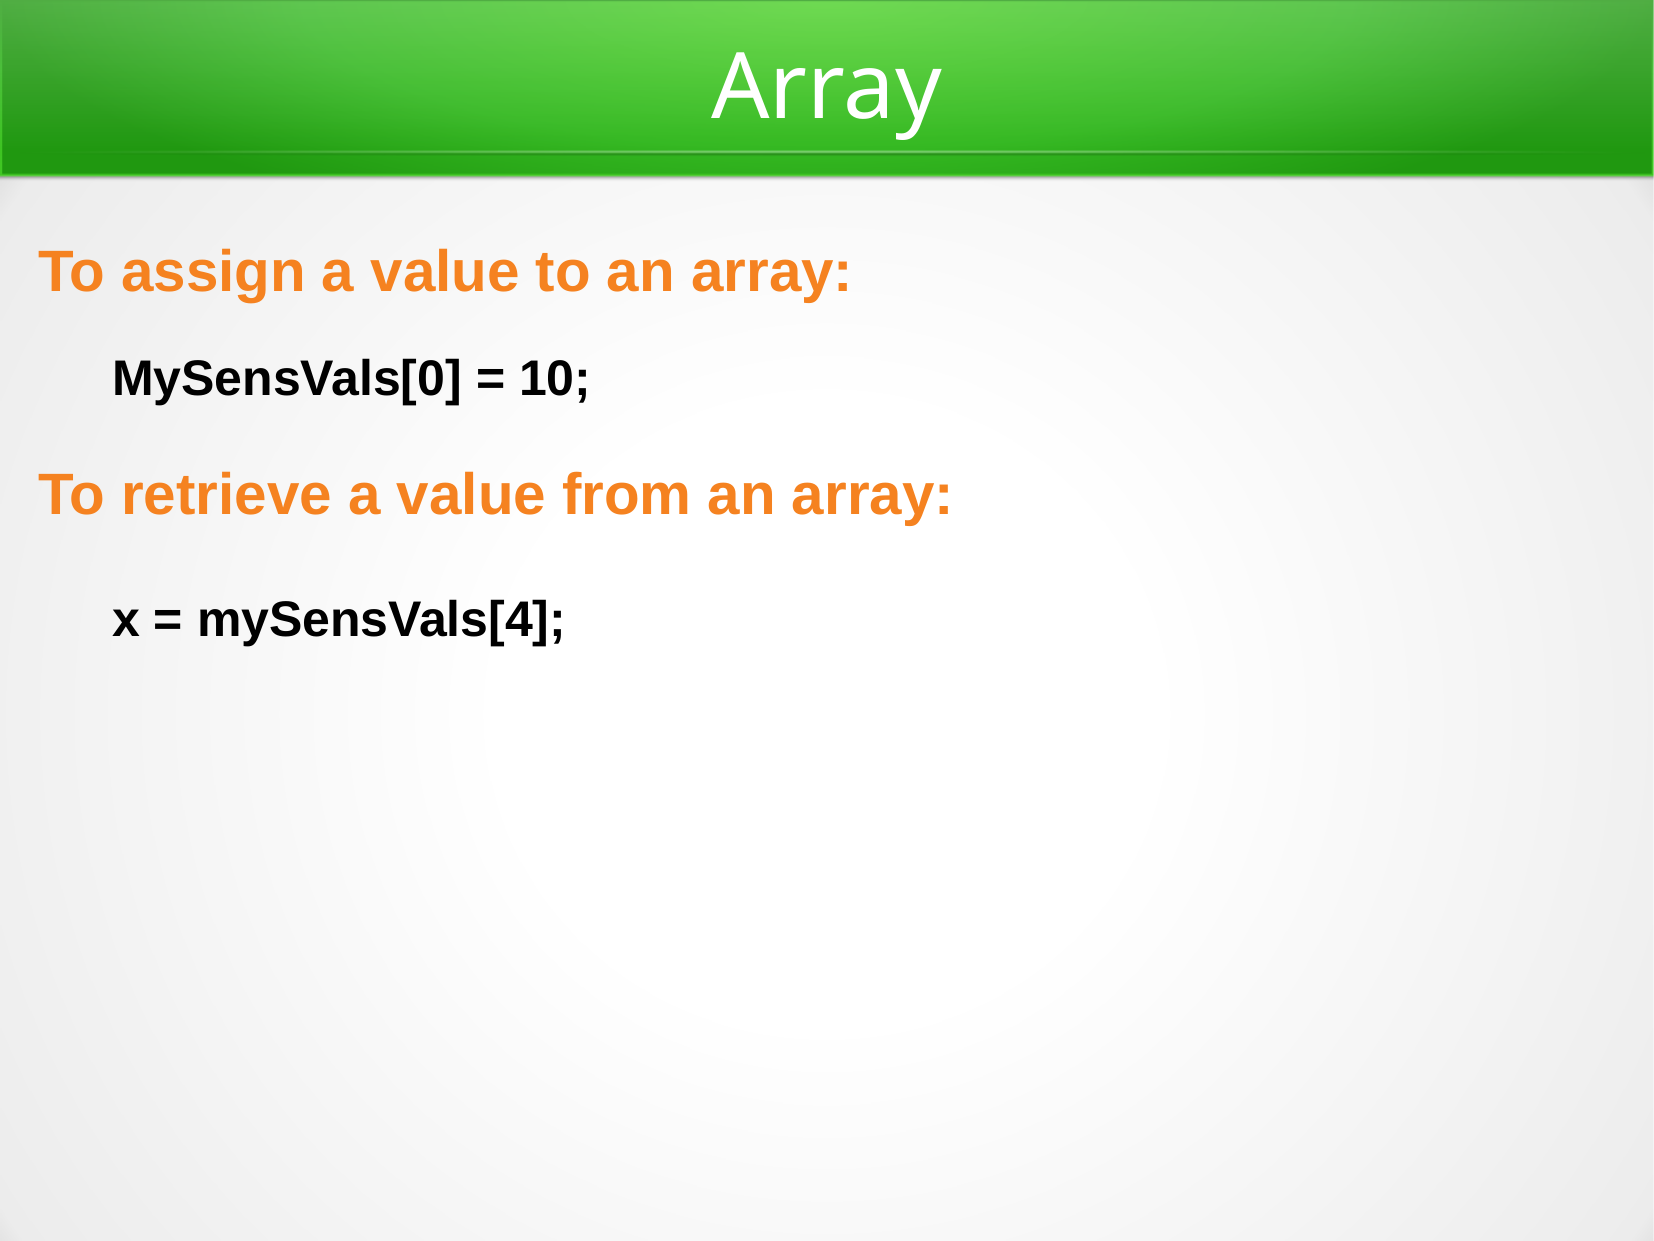

# Array
To assign a value to an array:
	MySensVals[0] = 10;
To retrieve a value from an array:
	x = mySensVals[4];